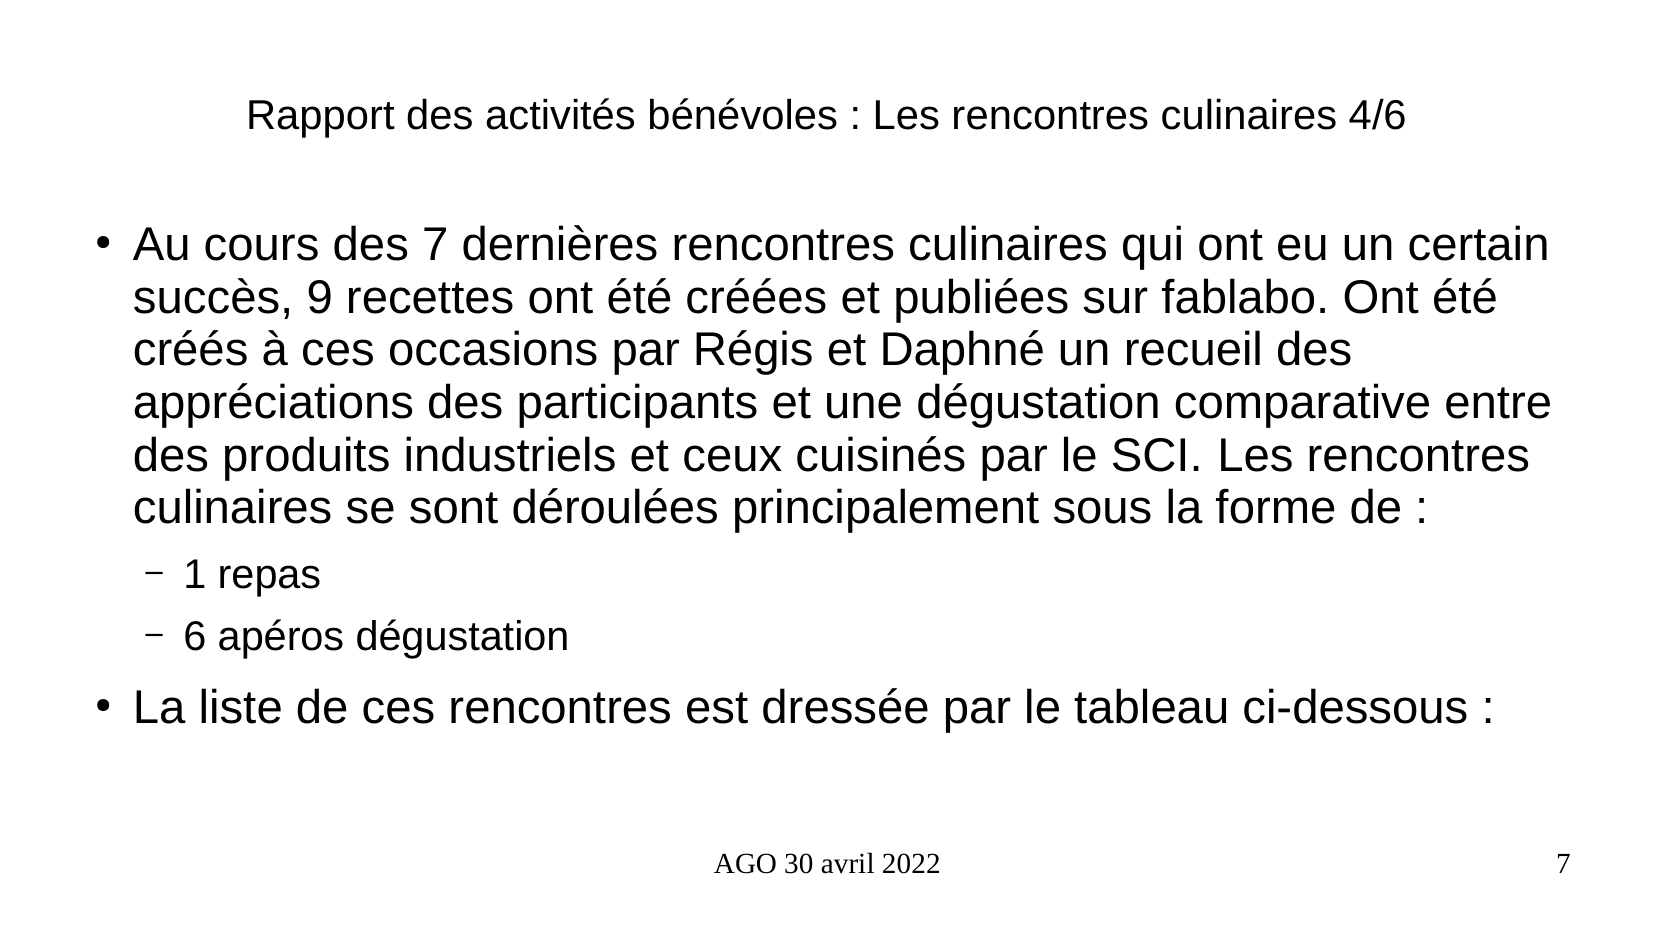

# Rapport des activités bénévoles : Les rencontres culinaires 4/6
Au cours des 7 dernières rencontres culinaires qui ont eu un certain succès, 9 recettes ont été créées et publiées sur fablabo. Ont été créés à ces occasions par Régis et Daphné un recueil des appréciations des participants et une dégustation comparative entre des produits industriels et ceux cuisinés par le SCI. Les rencontres culinaires se sont déroulées principalement sous la forme de :
1 repas
6 apéros dégustation
La liste de ces rencontres est dressée par le tableau ci-dessous :
AGO 30 avril 2022
7